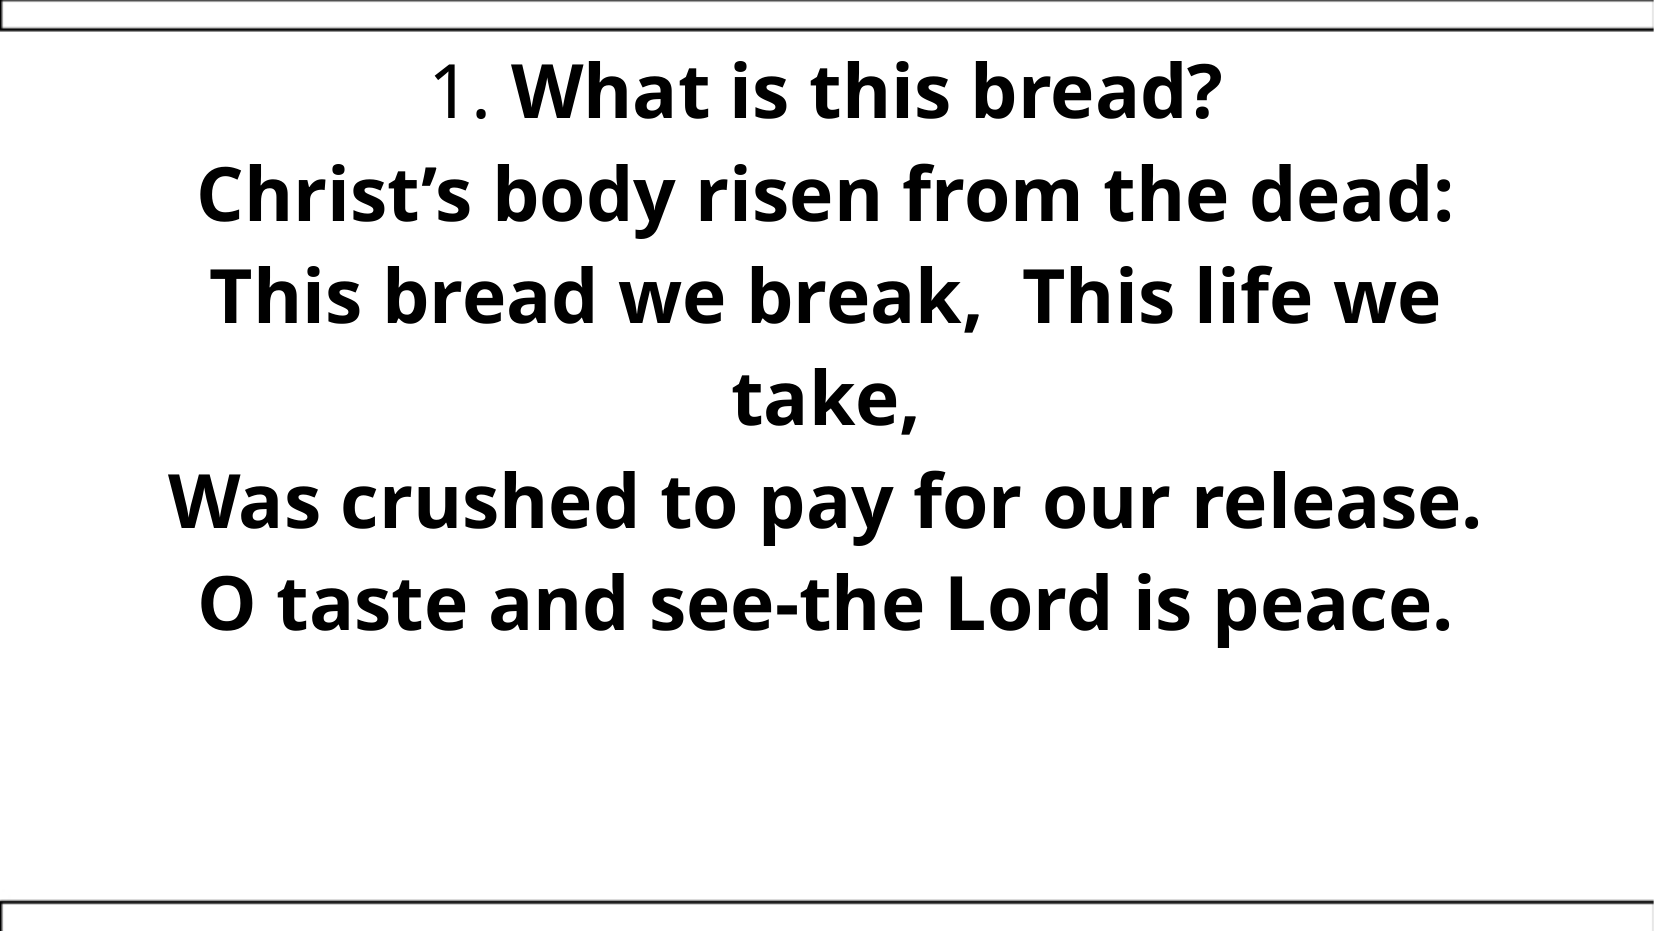

1. What is this bread?
Christ’s body risen from the dead:
This bread we break, This life we take,
Was crushed to pay for our release.
O taste and see-the Lord is peace.